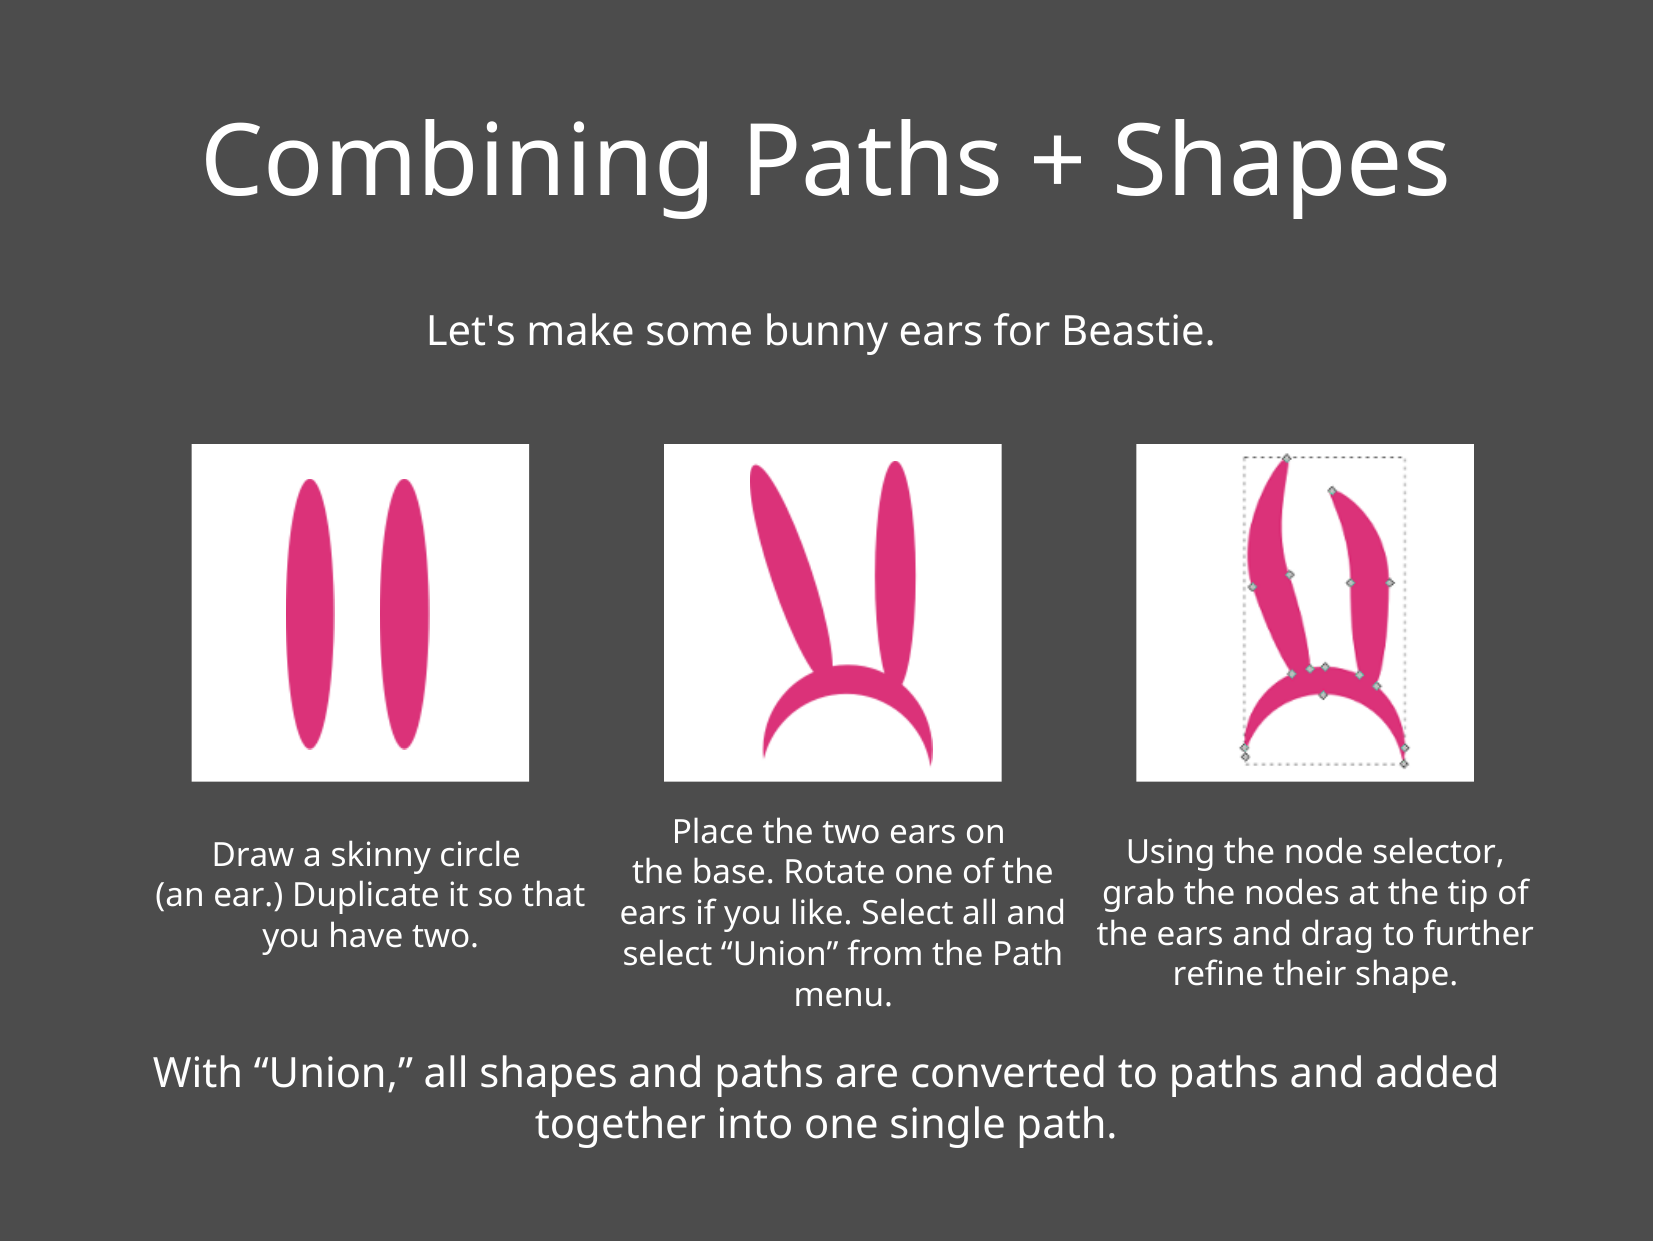

# Combining Paths + Shapes
Let's make some bunny ears for Beastie.
Place the two ears on
the base. Rotate one of the ears if you like. Select all and select “Union” from the Path menu.
Draw a skinny circle
(an ear.) Duplicate it so that you have two.
Using the node selector, grab the nodes at the tip of the ears and drag to further refine their shape.
With “Union,” all shapes and paths are converted to paths and added together into one single path.